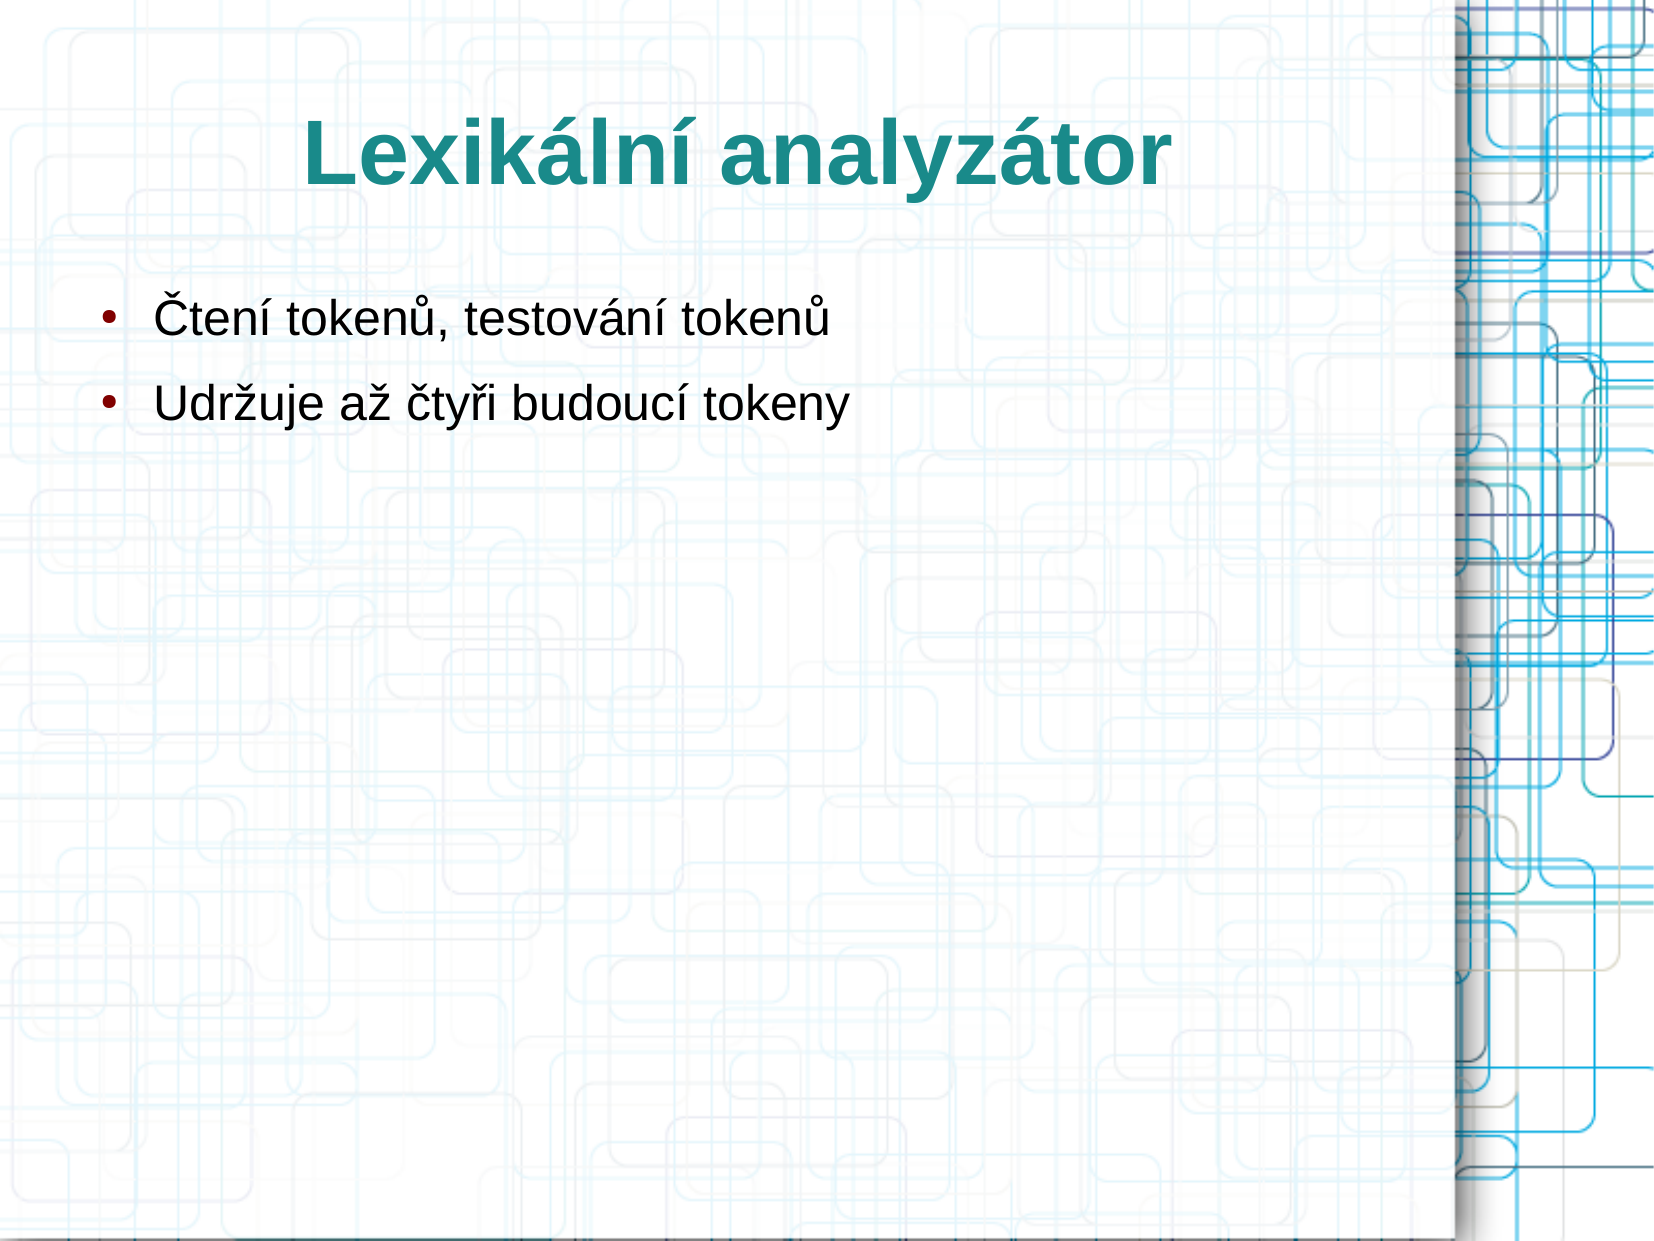

# Lexikální analyzátor
Čtení tokenů, testování tokenů
Udržuje až čtyři budoucí tokeny